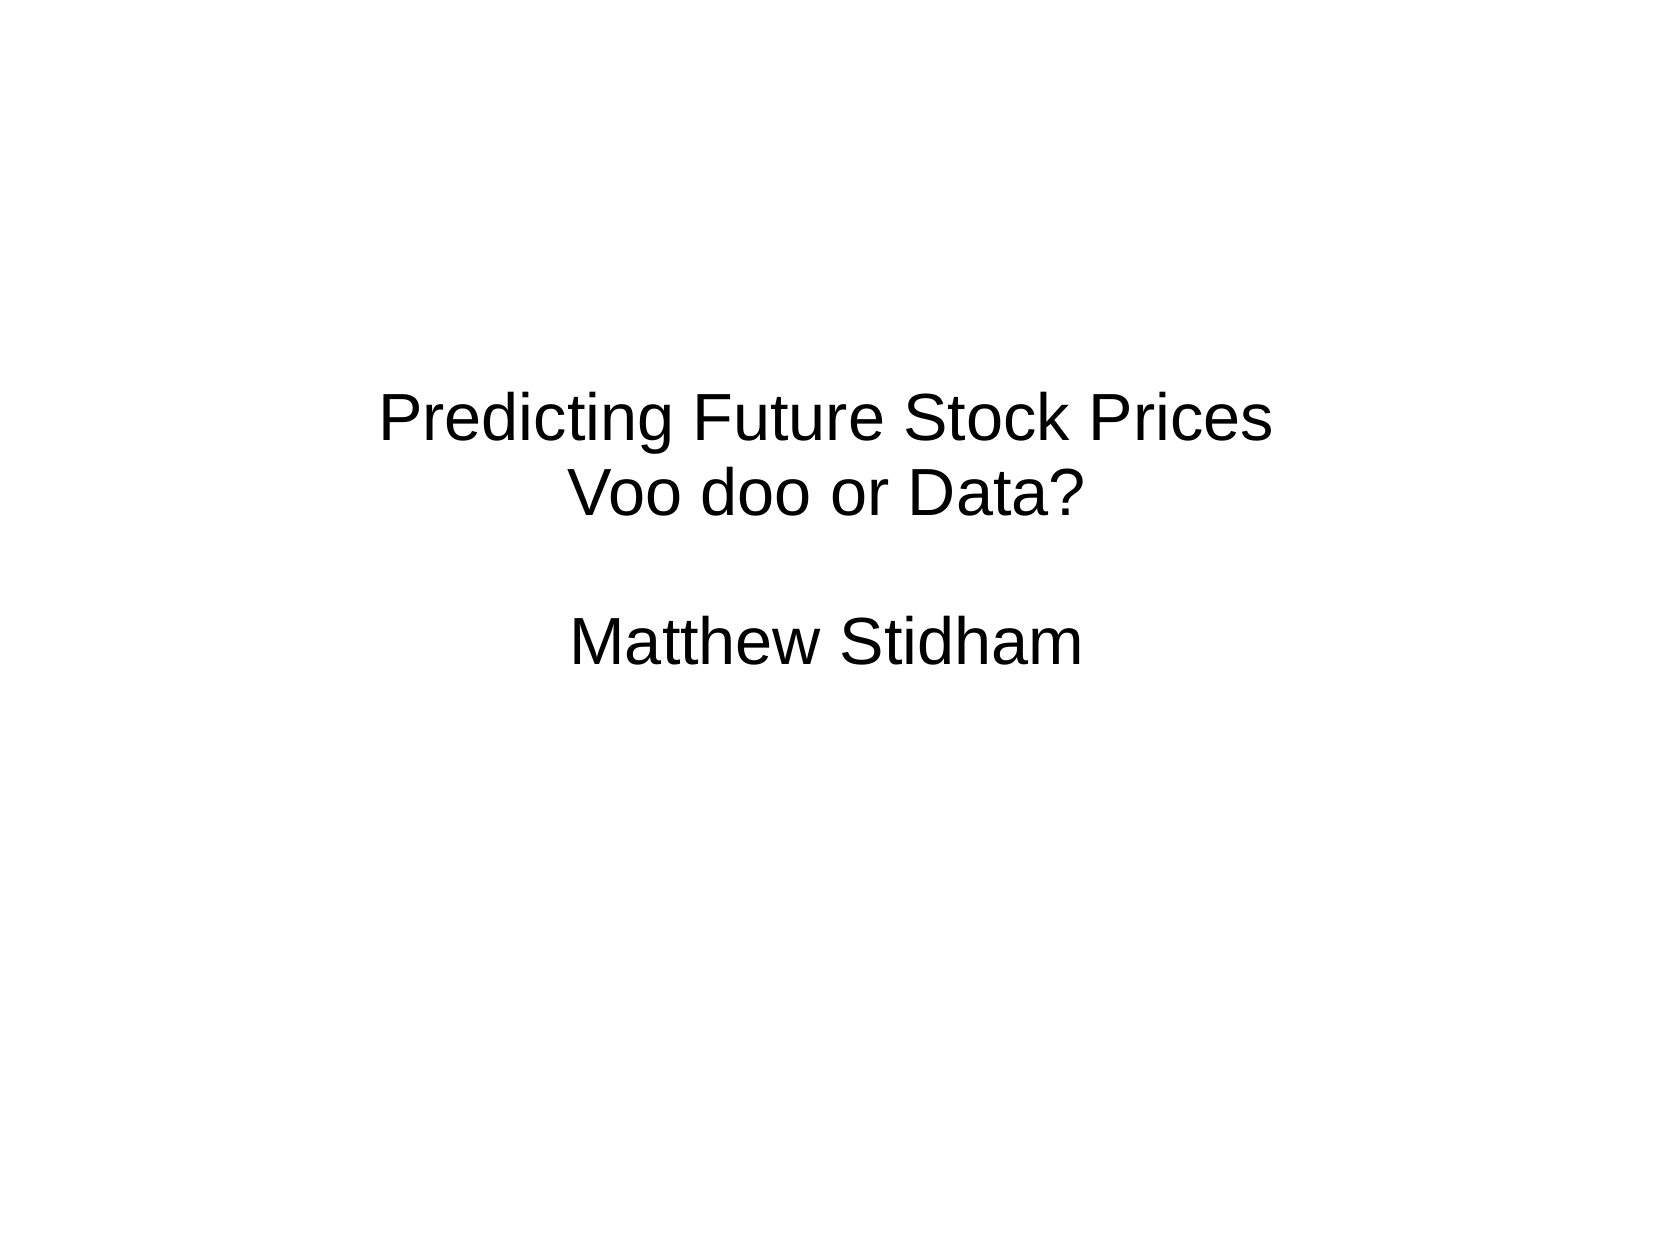

# Predicting Future Stock Prices
Voo doo or Data?
Matthew Stidham